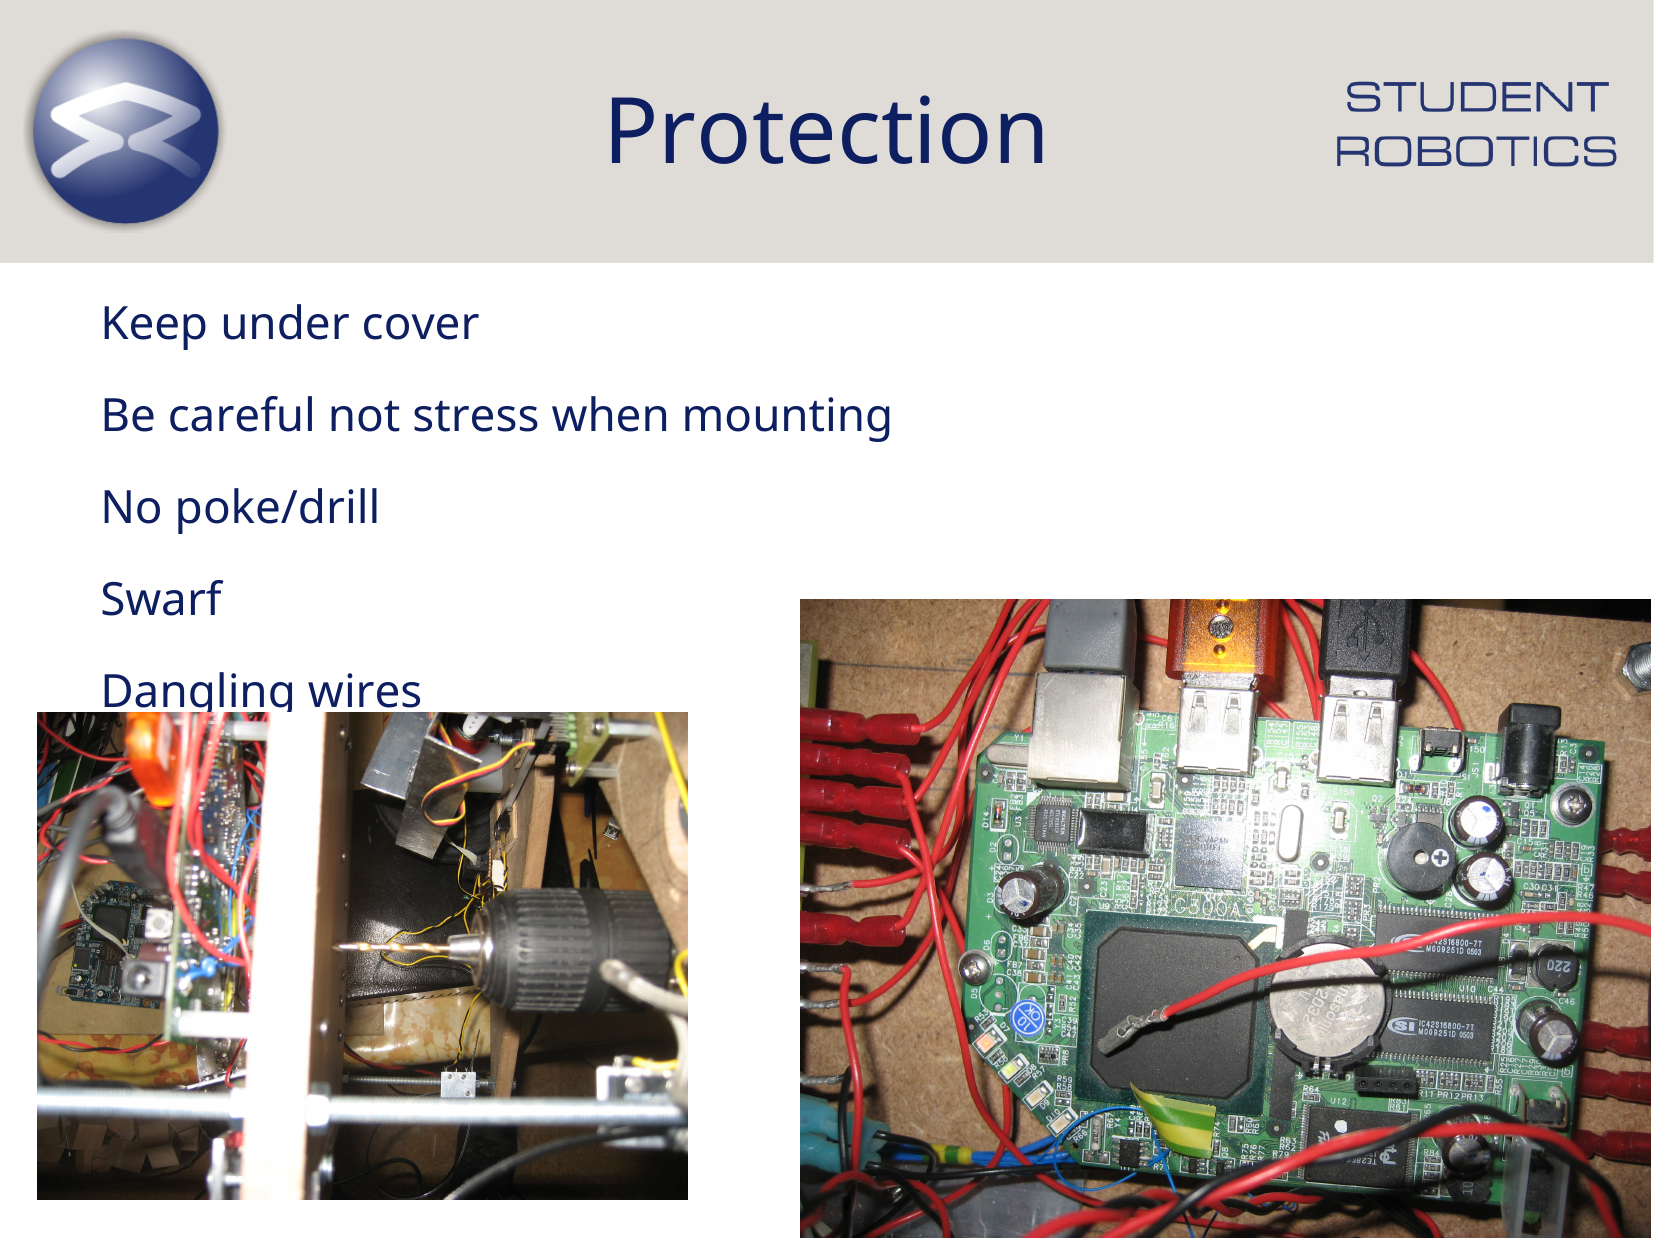

# Protection
Keep under cover
Be careful not stress when mounting
No poke/drill
Swarf
Dangling wires